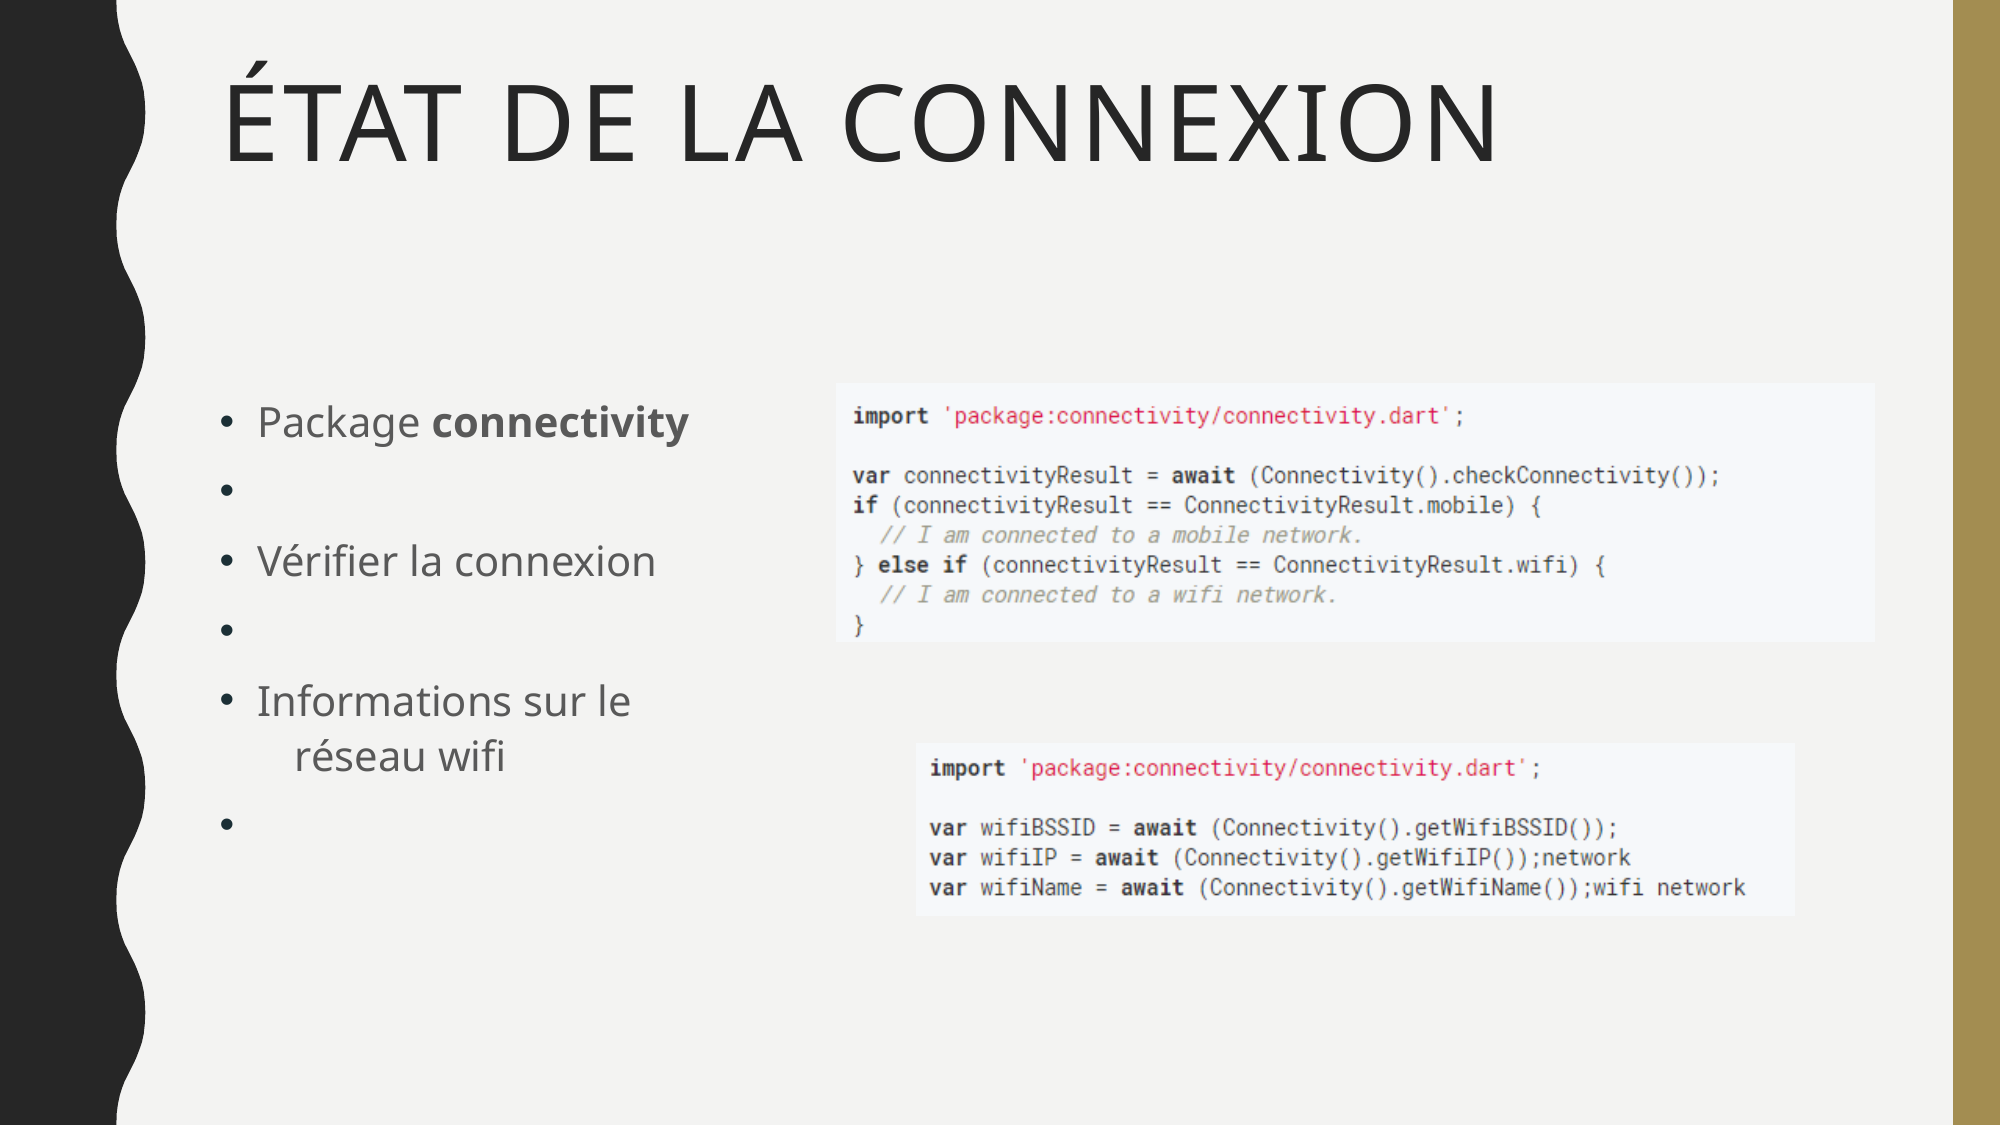

# État de la connexion
Package connectivity
Vérifier la connexion
Informations sur le
réseau wifi